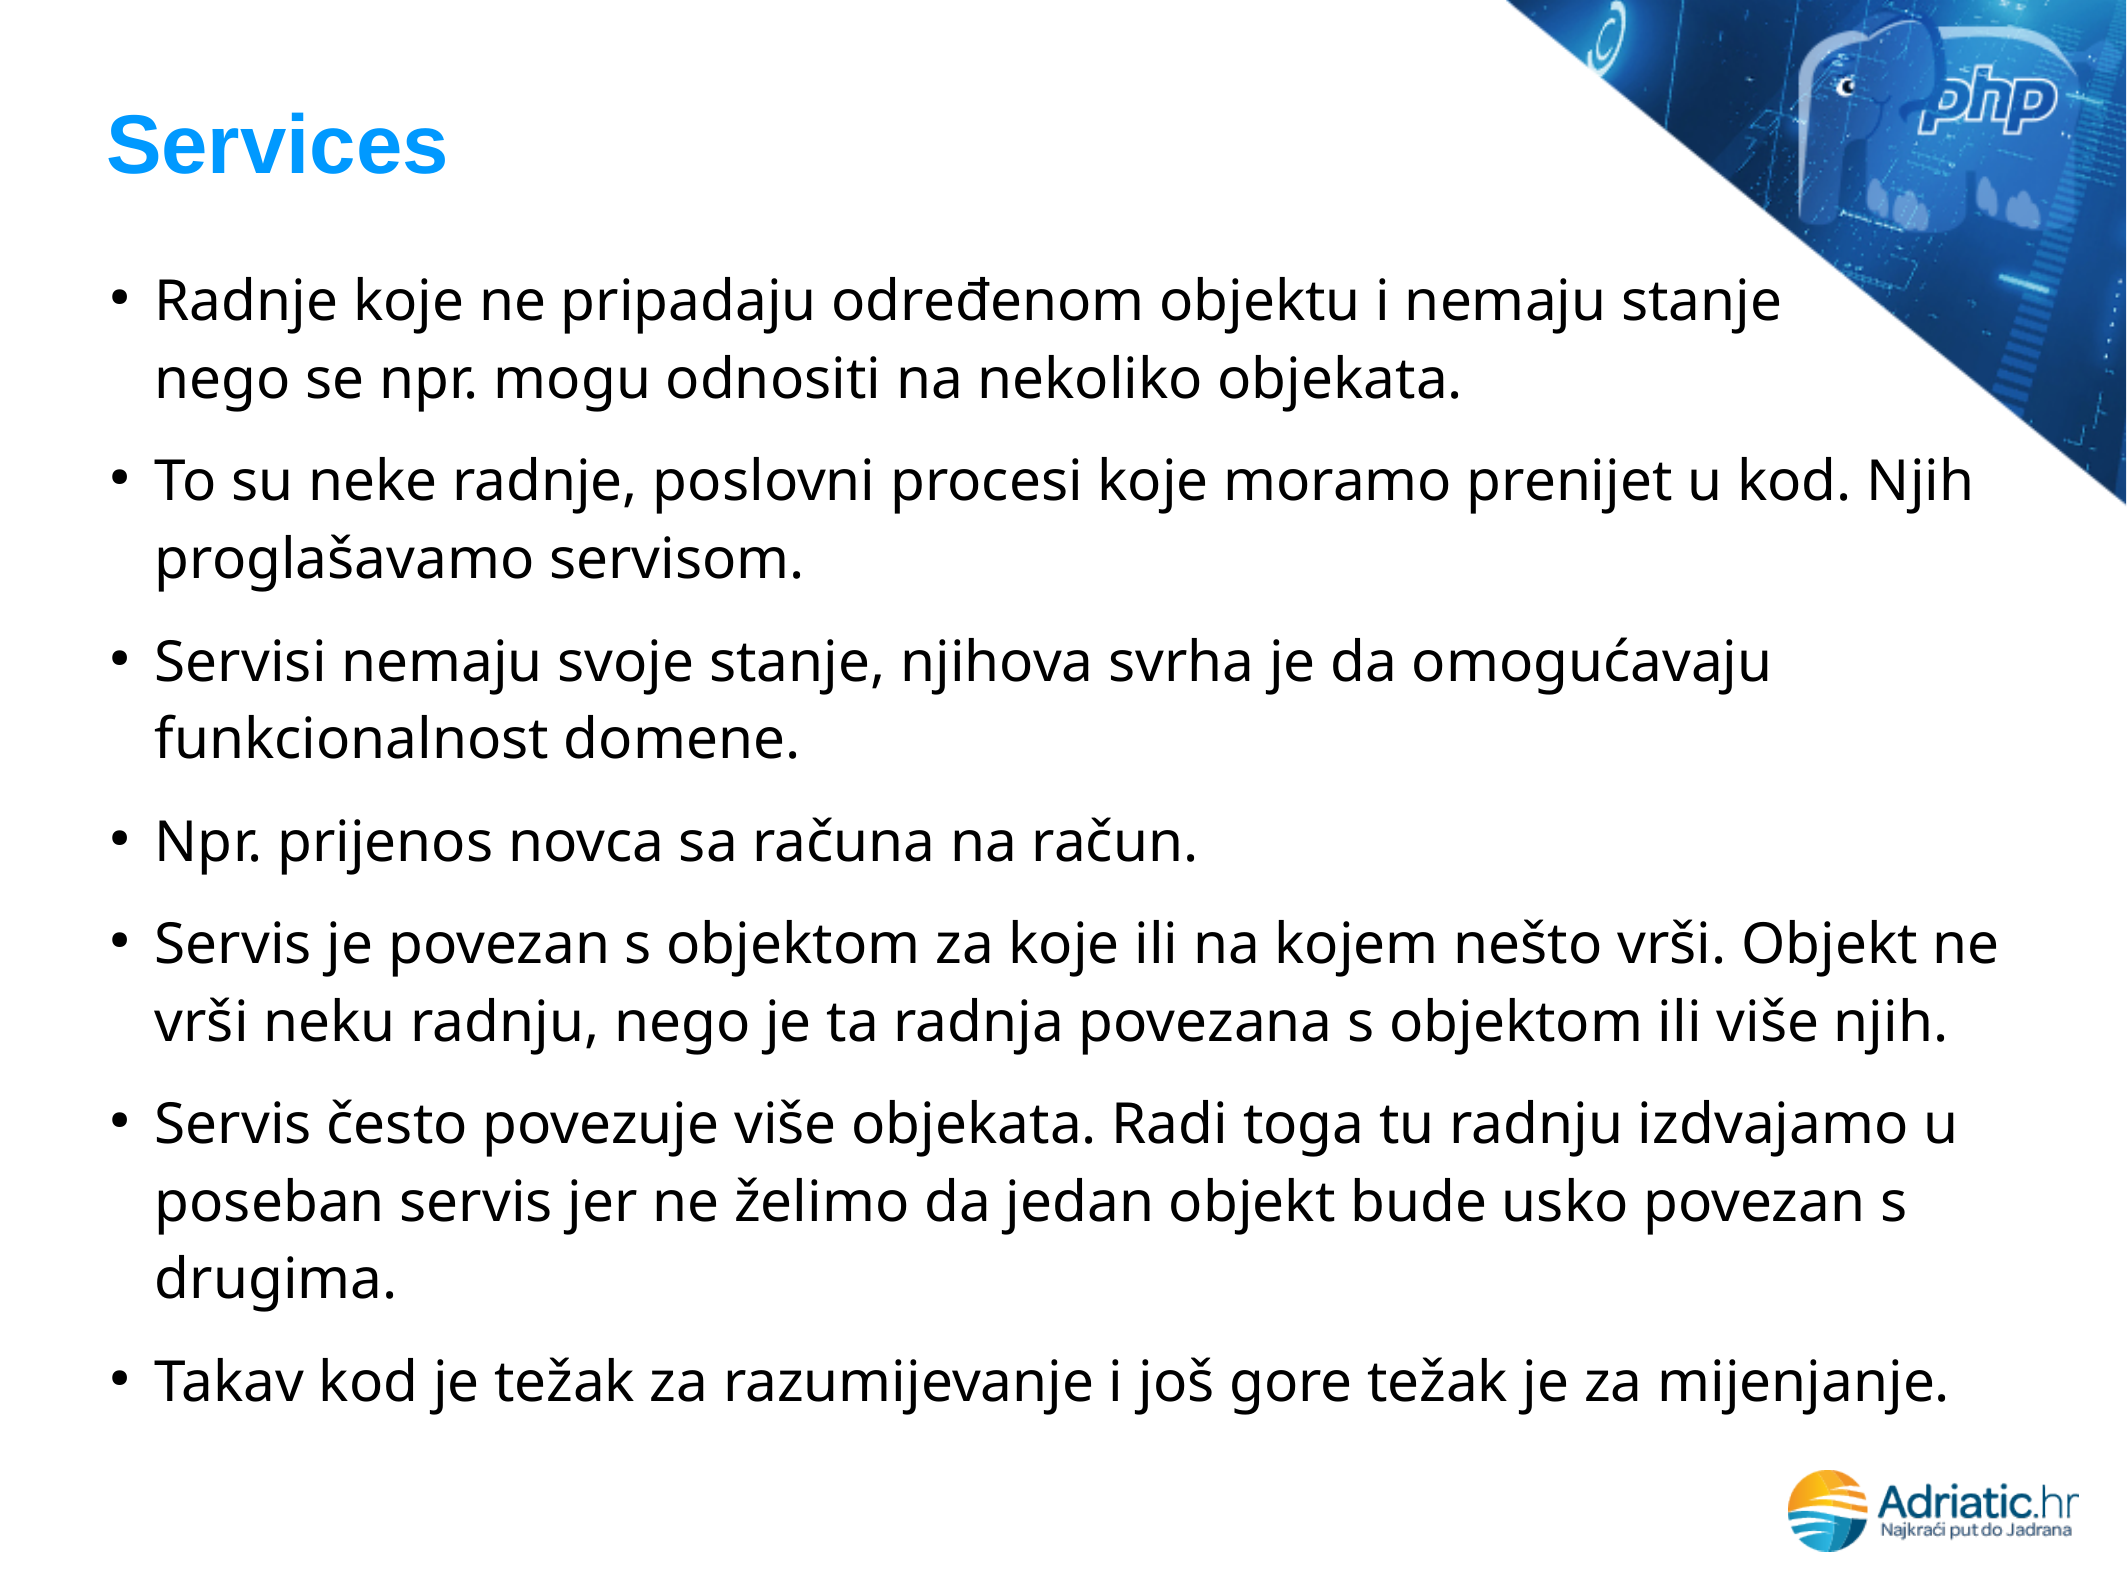

# Services
Radnje koje ne pripadaju određenom objektu i nemaju stanje nego se npr. mogu odnositi na nekoliko objekata.
To su neke radnje, poslovni procesi koje moramo prenijet u kod. Njih proglašavamo servisom.
Servisi nemaju svoje stanje, njihova svrha je da omogućavaju funkcionalnost domene.
Npr. prijenos novca sa računa na račun.
Servis je povezan s objektom za koje ili na kojem nešto vrši. Objekt ne vrši neku radnju, nego je ta radnja povezana s objektom ili više njih.
Servis često povezuje više objekata. Radi toga tu radnju izdvajamo u poseban servis jer ne želimo da jedan objekt bude usko povezan s drugima.
Takav kod je težak za razumijevanje i još gore težak je za mijenjanje.